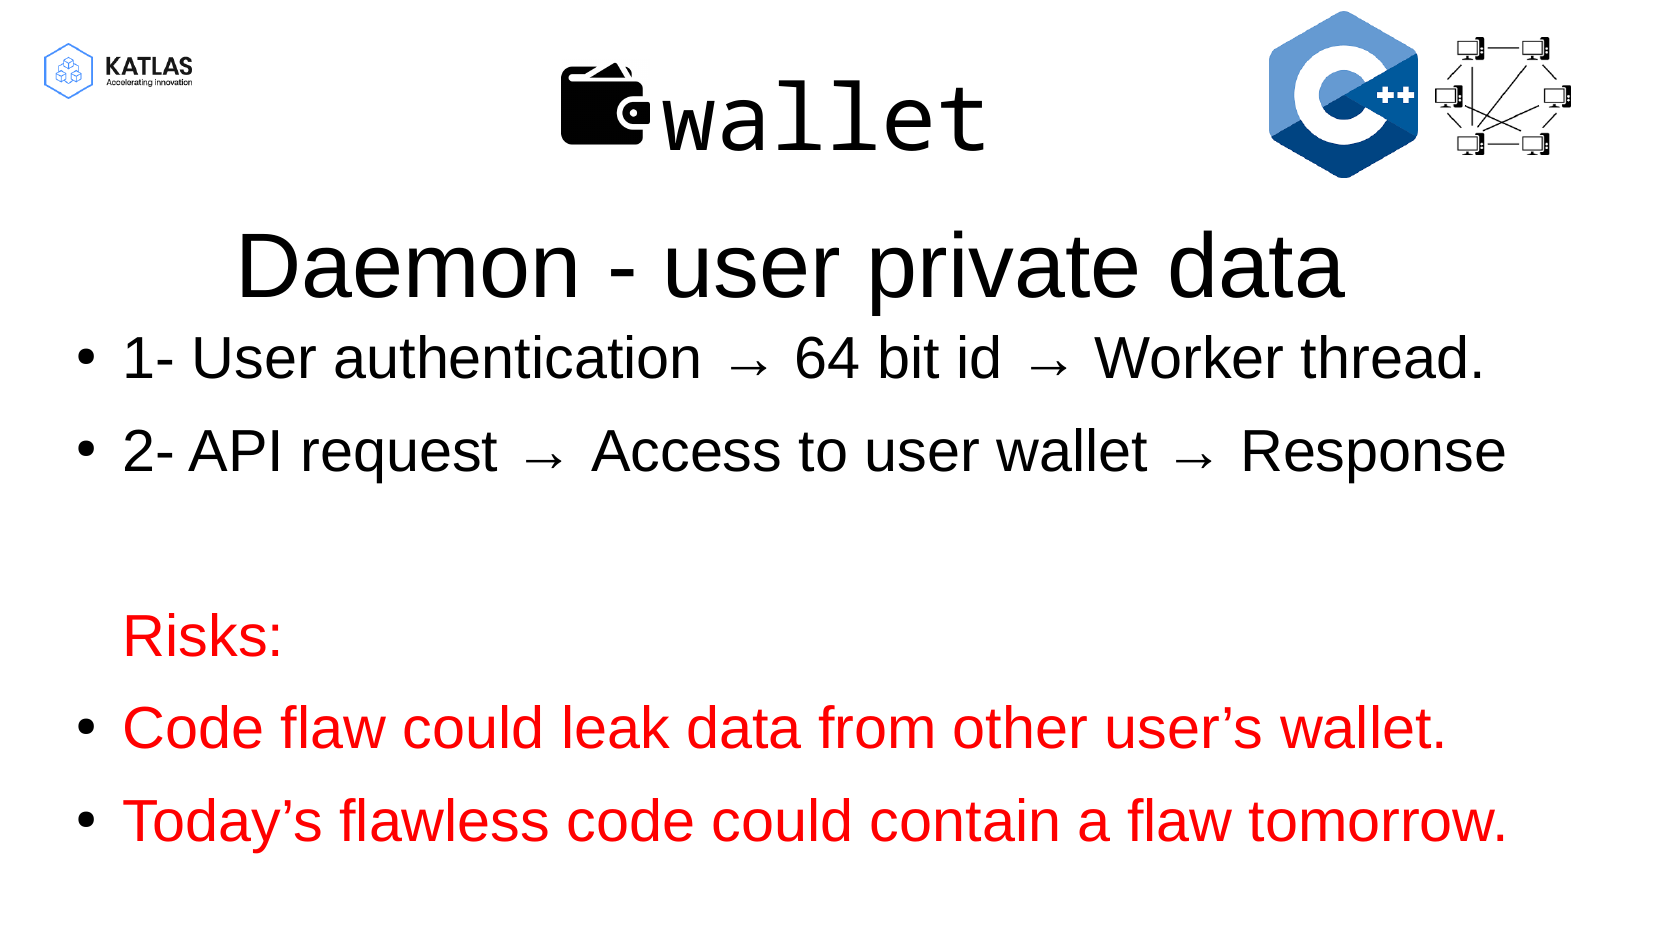

wallet
# Daemon - user private data
1- User authentication → 64 bit id → Worker thread.
2- API request → Access to user wallet → Response
Risks:
Code flaw could leak data from other user’s wallet.
Today’s flawless code could contain a flaw tomorrow.